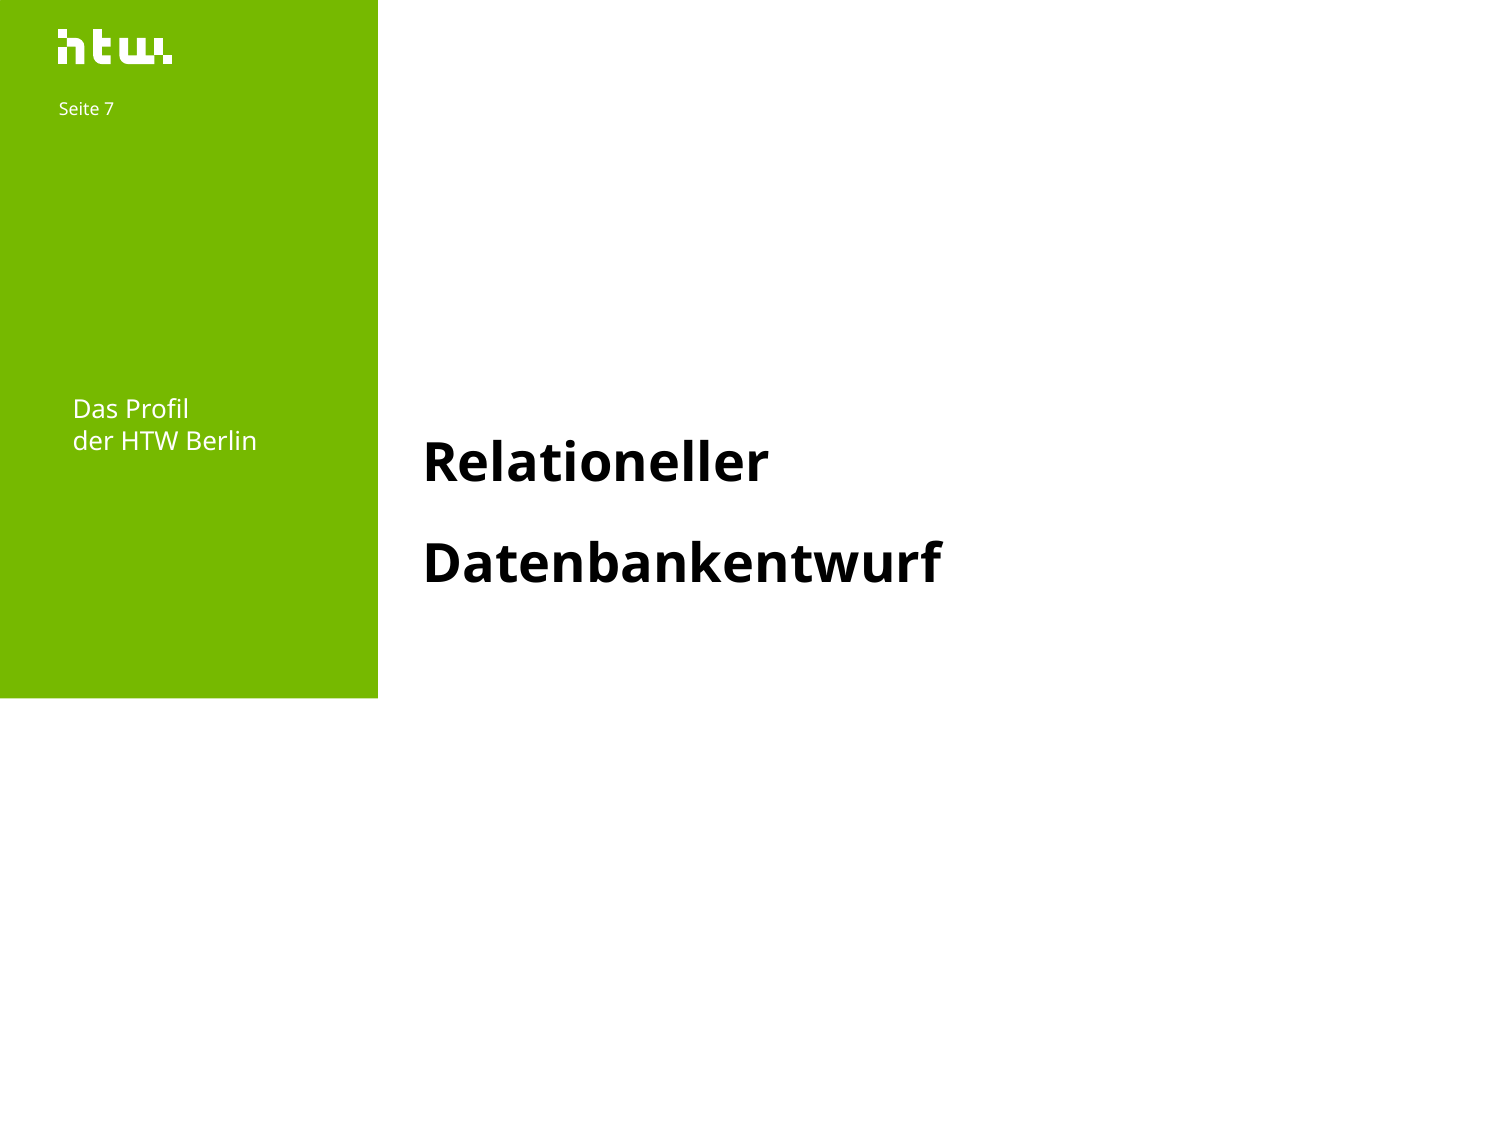

# Das Profil der HTW Berlin
Relationeller
Datenbankentwurf